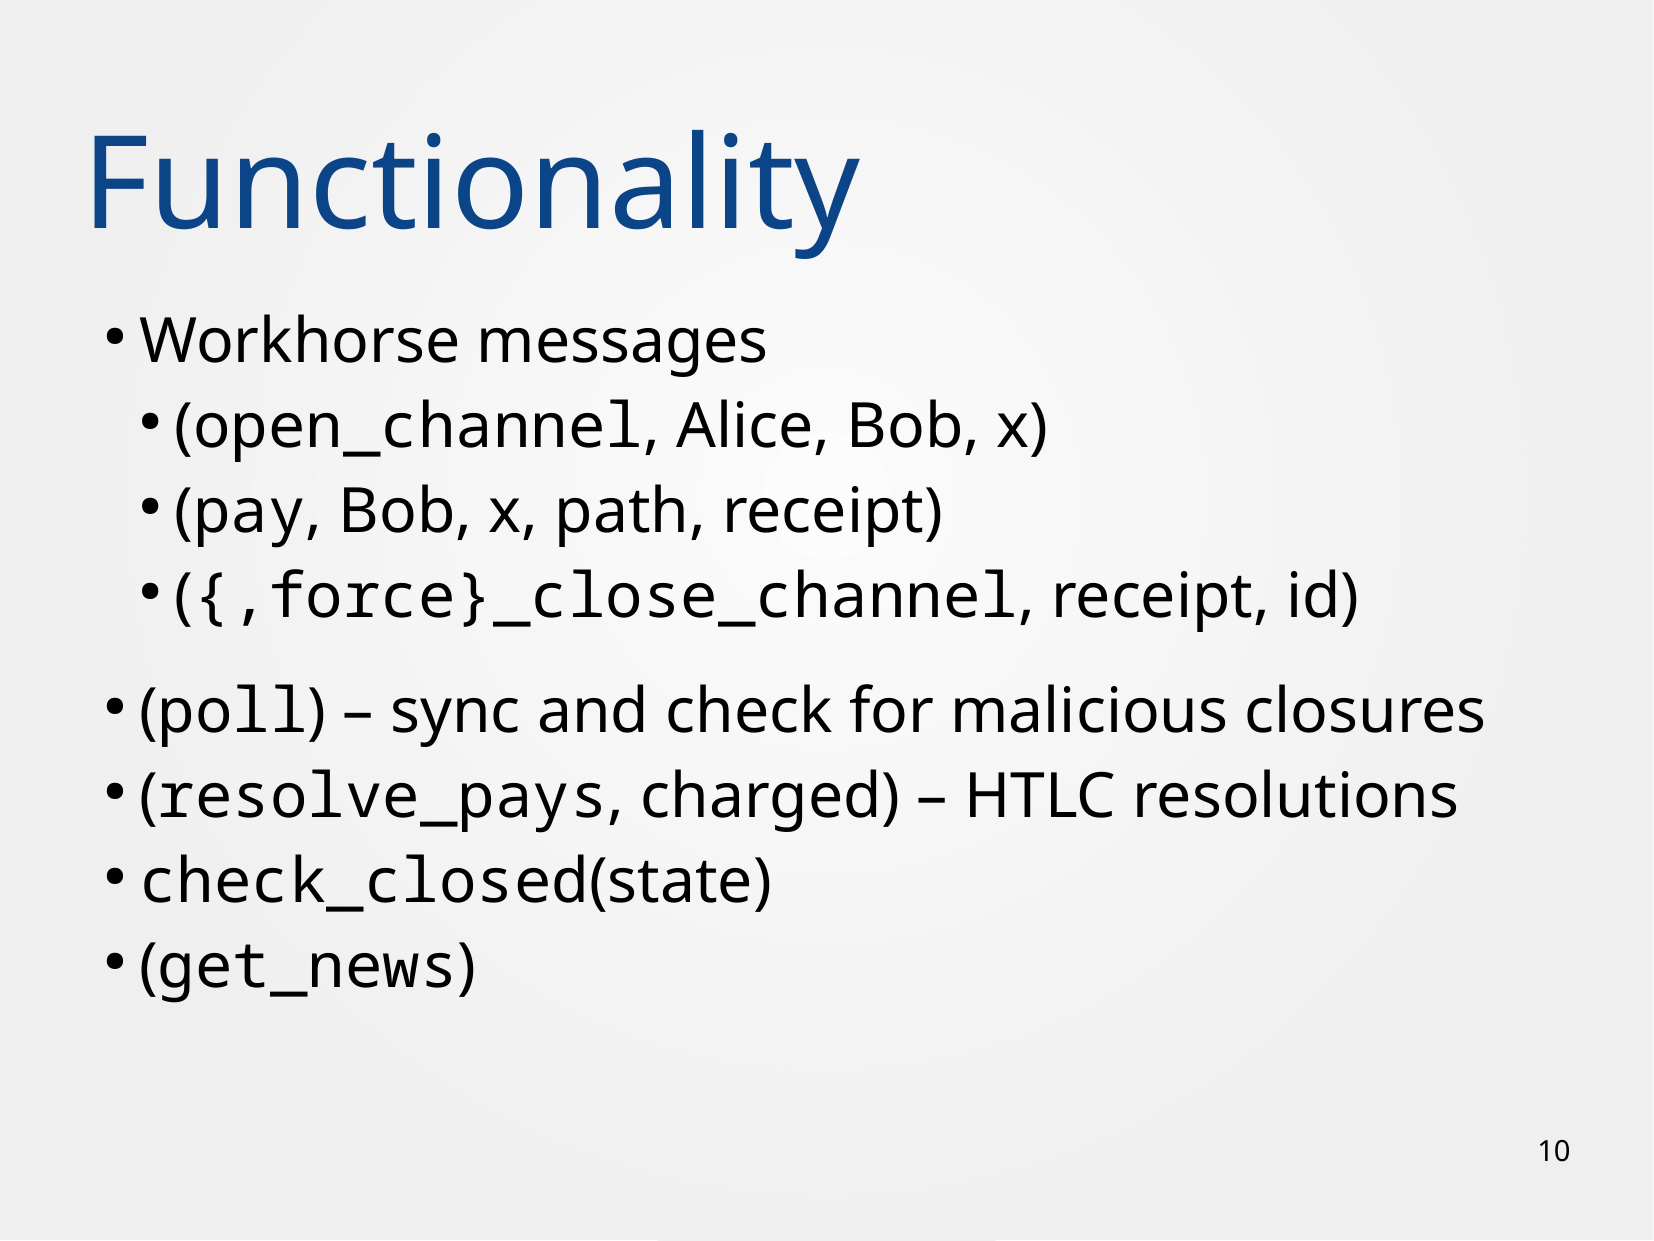

# Functionality
Workhorse messages
(open_channel, Alice, Bob, x)
(pay, Bob, x, path, receipt)
({,force}_close_channel, receipt, id)
(poll) – sync and check for malicious closures
(resolve_pays, charged) – HTLC resolutions
check_closed(state)
(get_news)
10